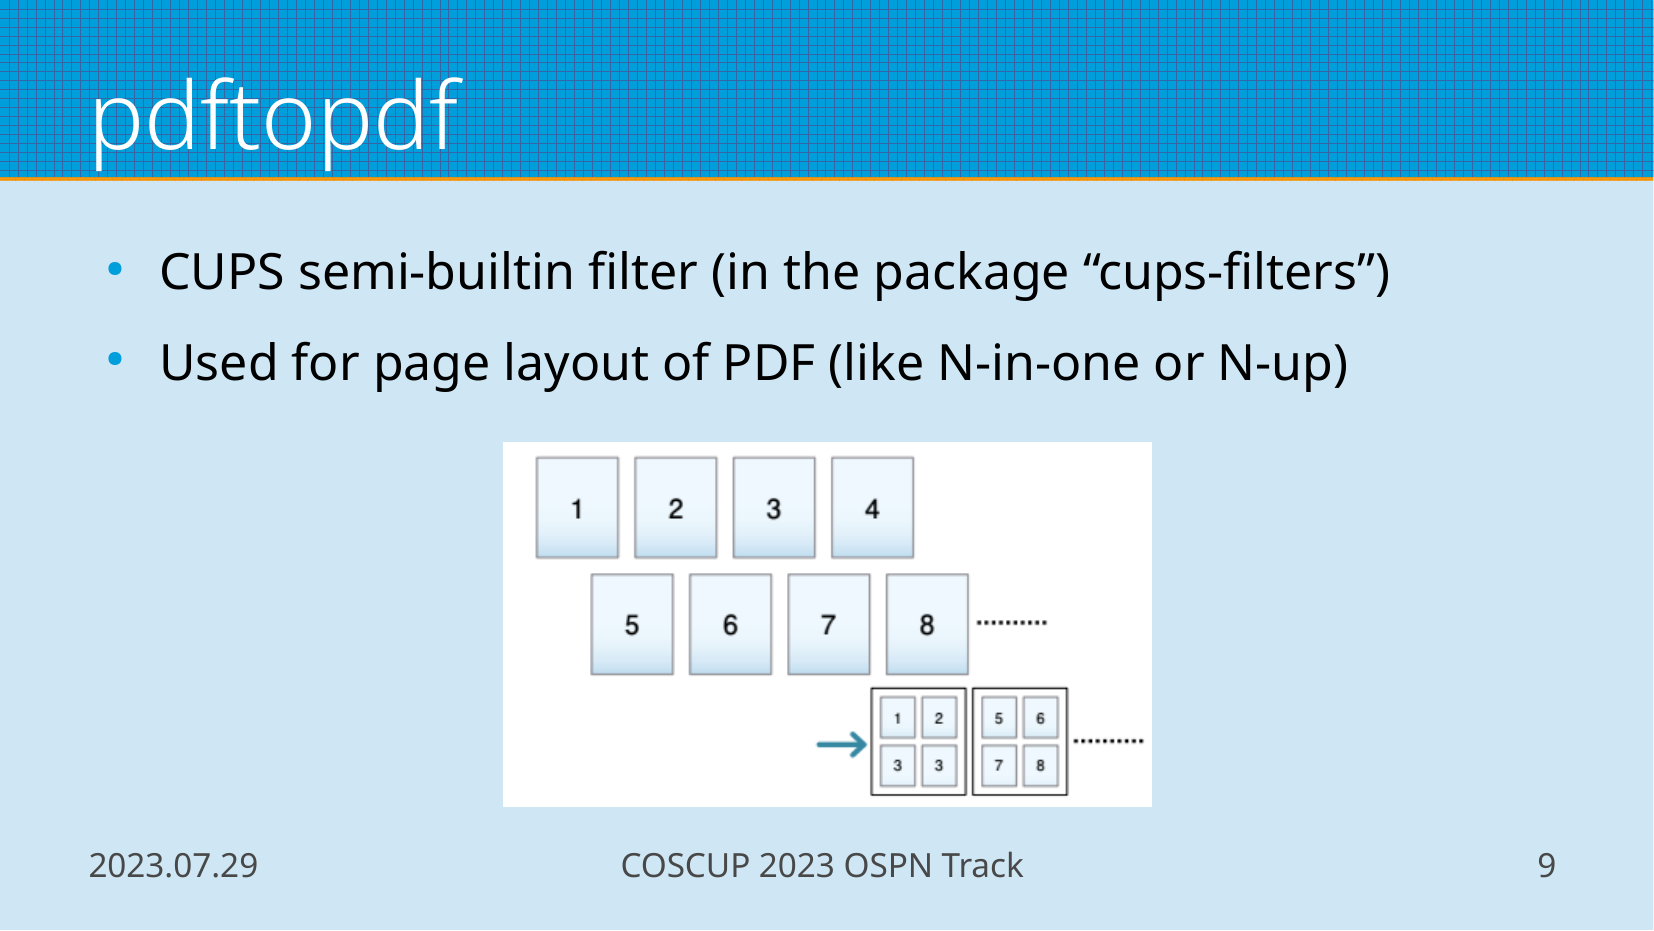

# pdftopdf
CUPS semi-builtin filter (in the package “cups-filters”)
Used for page layout of PDF (like N-in-one or N-up)
2023.07.29
COSCUP 2023 OSPN Track
9